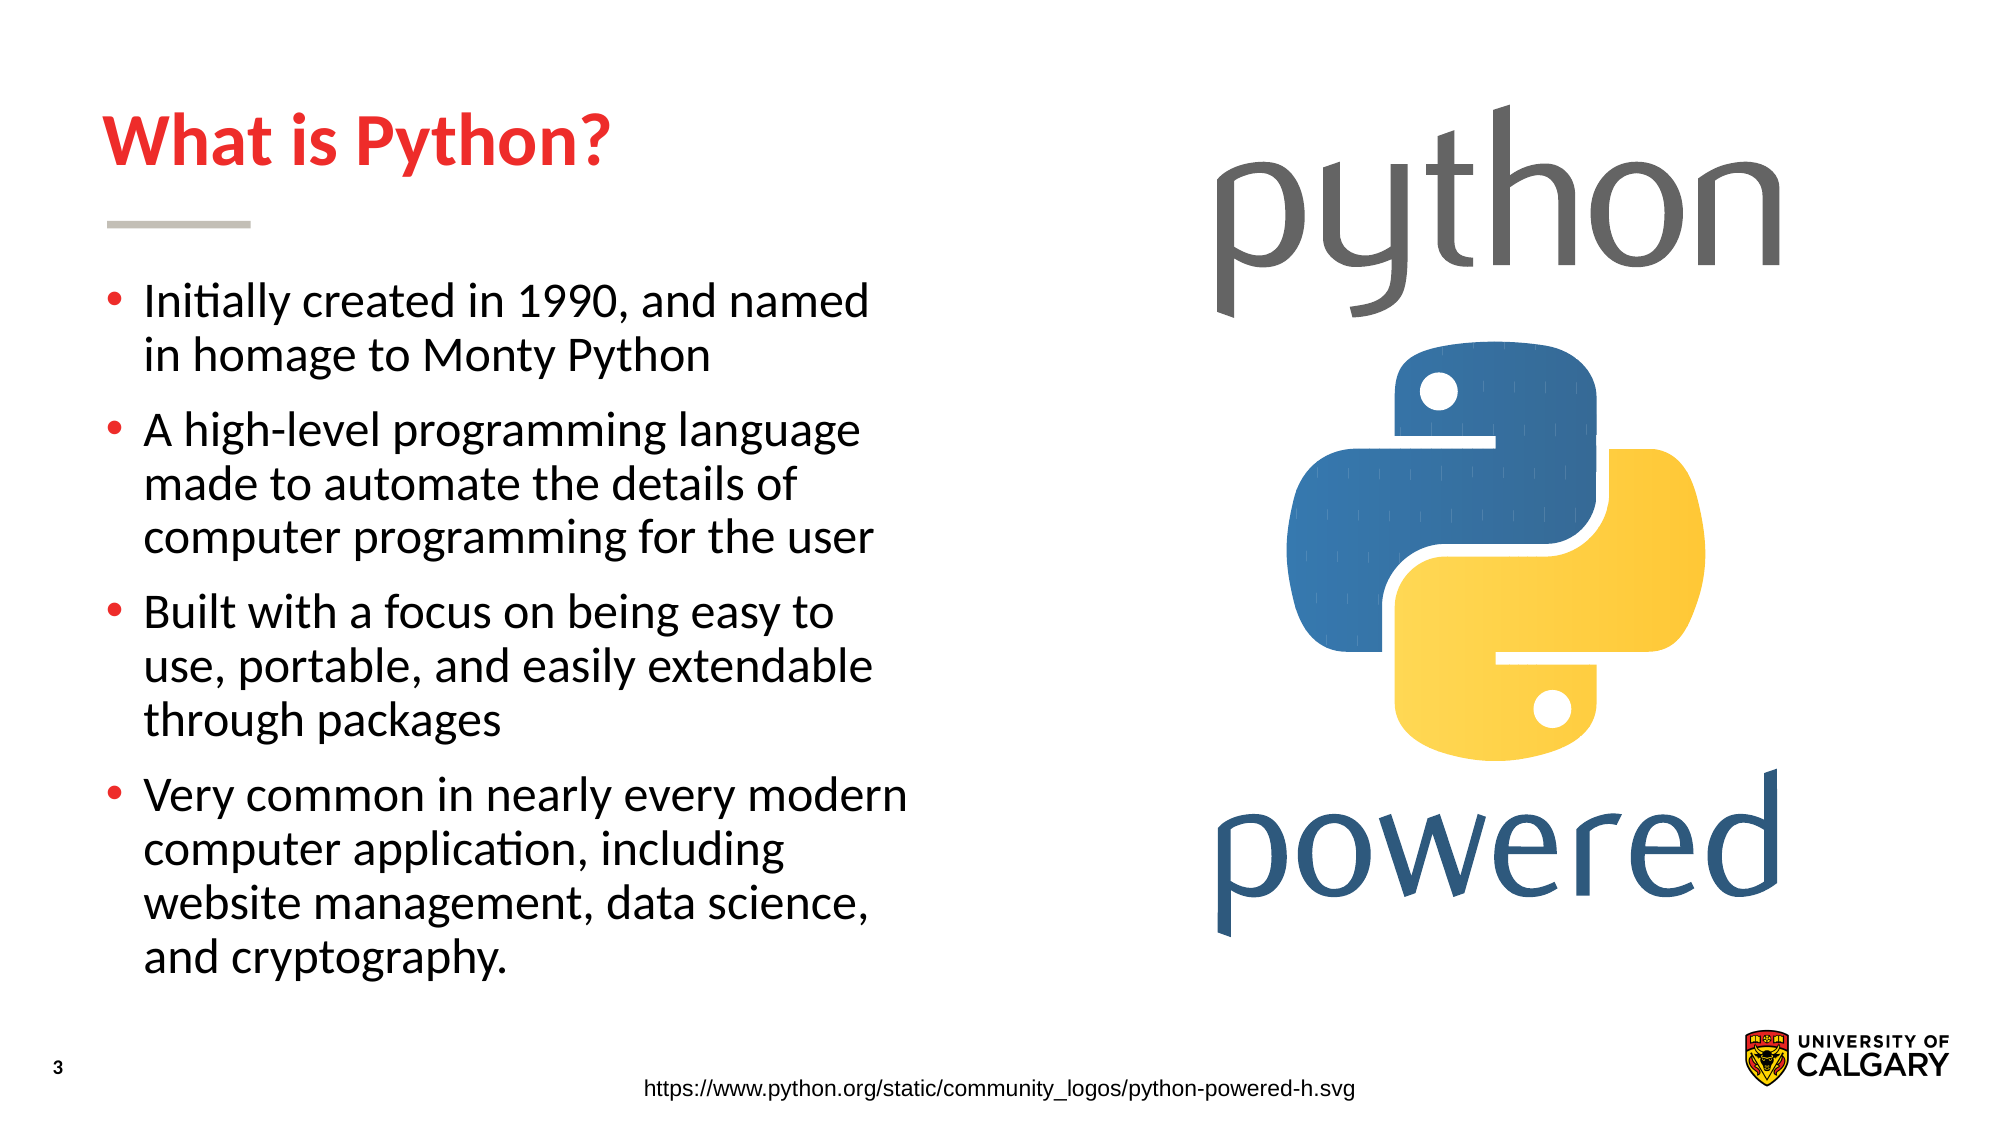

# What is Python?
Initially created in 1990, and named in homage to Monty Python
A high-level programming language made to automate the details of computer programming for the user
Built with a focus on being easy to use, portable, and easily extendable through packages
Very common in nearly every modern computer application, including website management, data science, and cryptography.
https://www.python.org/static/community_logos/python-powered-h.svg